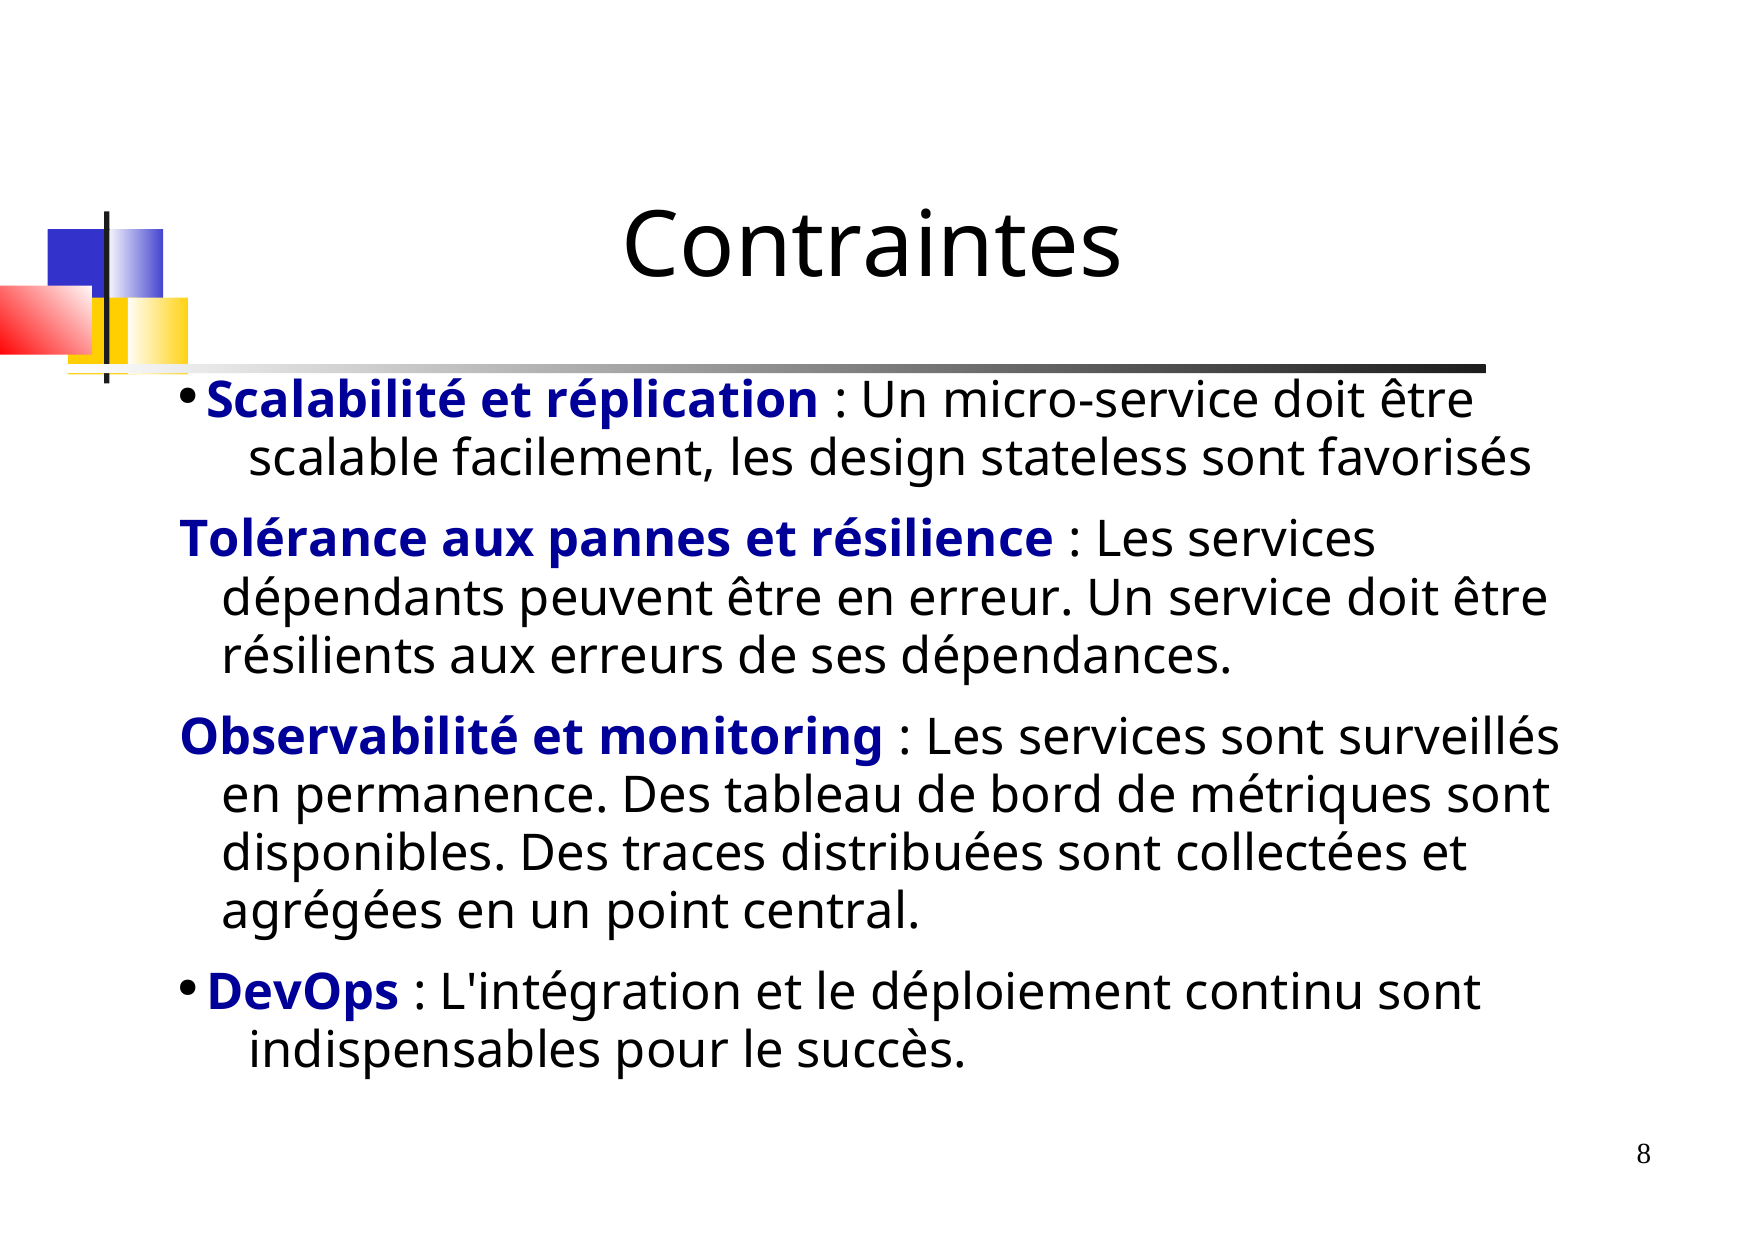

# Contraintes
Scalabilité et réplication : Un micro-service doit être scalable facilement, les design stateless sont favorisés
Tolérance aux pannes et résilience : Les services dépendants peuvent être en erreur. Un service doit être résilients aux erreurs de ses dépendances.
Observabilité et monitoring : Les services sont surveillés en permanence. Des tableau de bord de métriques sont disponibles. Des traces distribuées sont collectées et agrégées en un point central.
DevOps : L'intégration et le déploiement continu sont indispensables pour le succès.